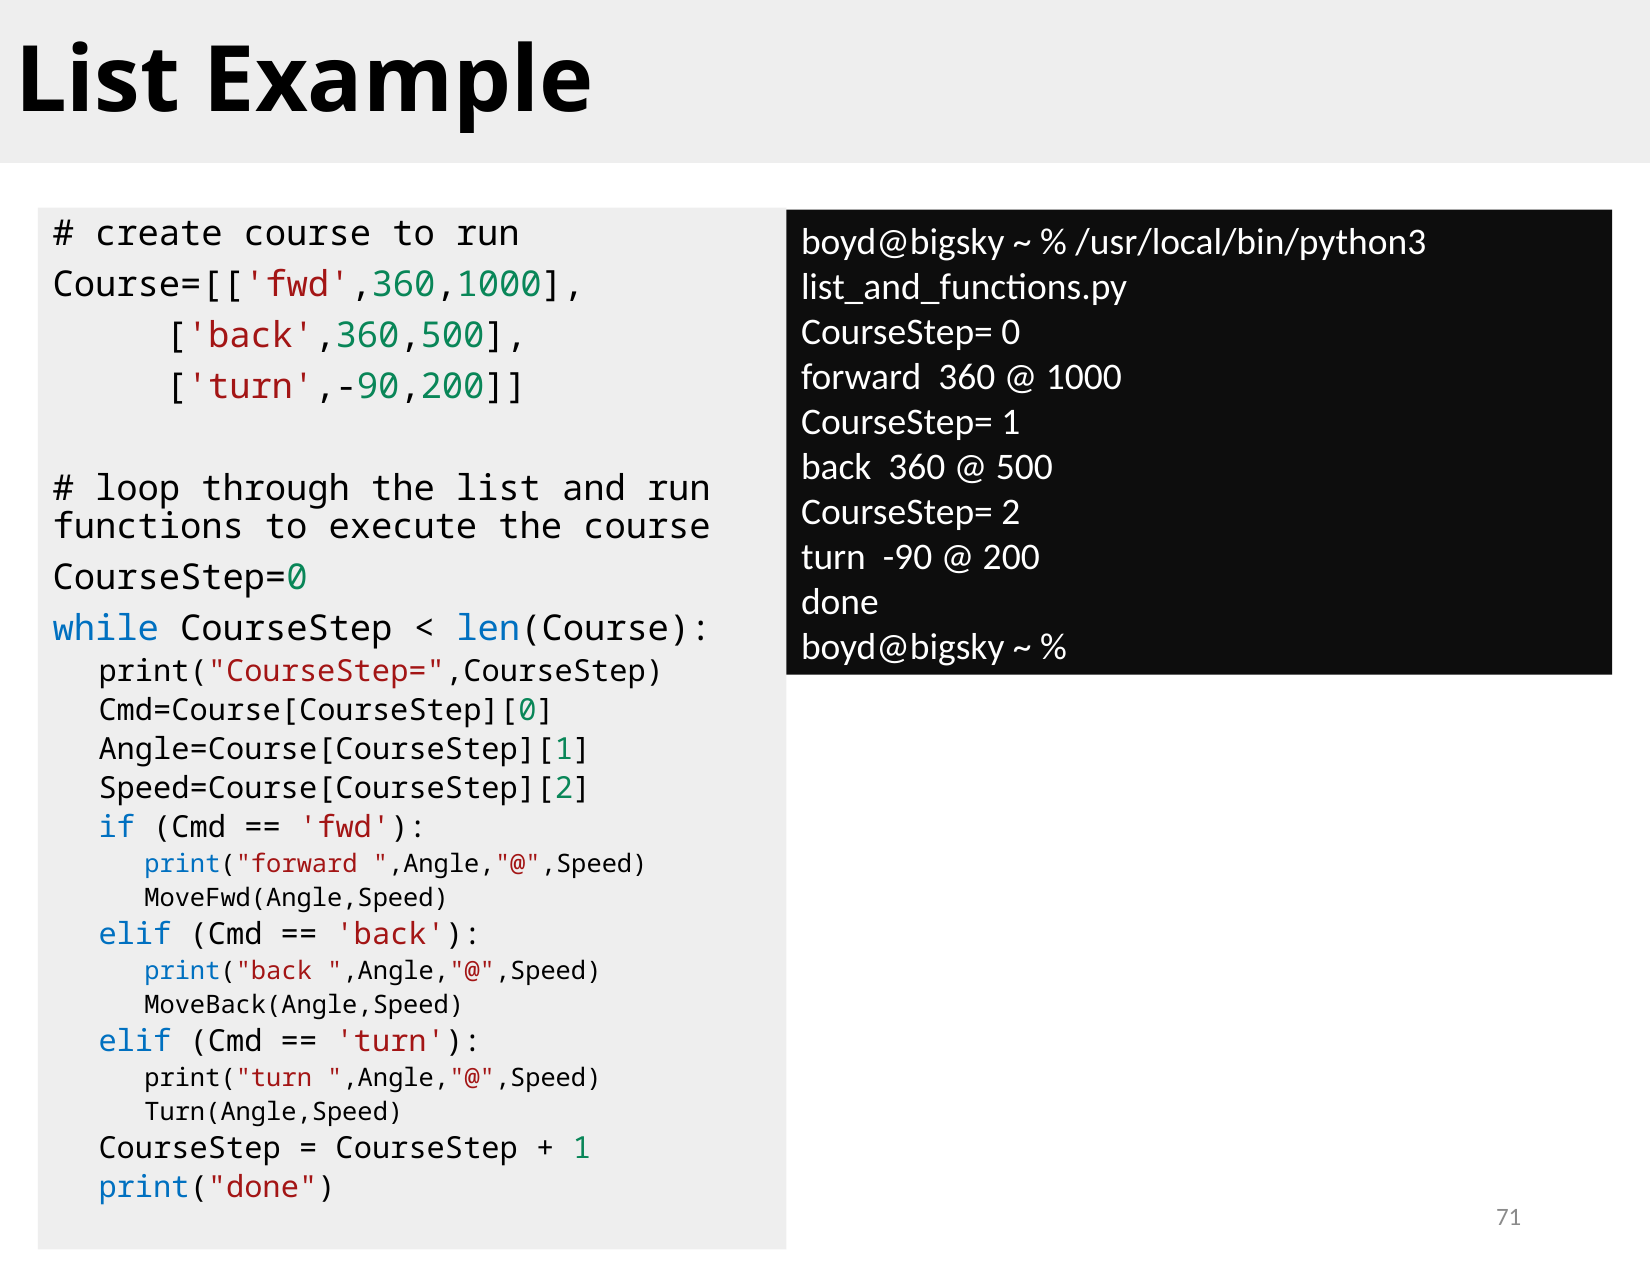

# List Example
# create course to run
Course=[['fwd',360,1000],
	 ['back',360,500],
	 ['turn',-90,200]]
# loop through the list and run functions to execute the course
CourseStep=0
while CourseStep < len(Course):
print("CourseStep=",CourseStep)
Cmd=Course[CourseStep][0]
Angle=Course[CourseStep][1]
Speed=Course[CourseStep][2]
if (Cmd == 'fwd'):
print("forward ",Angle,"@",Speed)
MoveFwd(Angle,Speed)
elif (Cmd == 'back'):
print("back ",Angle,"@",Speed)
MoveBack(Angle,Speed)
elif (Cmd == 'turn'):
print("turn ",Angle,"@",Speed)
Turn(Angle,Speed)
CourseStep = CourseStep + 1
print("done")
boyd@bigsky ~ % /usr/local/bin/python3 list_and_functions.py
CourseStep= 0
forward 360 @ 1000
CourseStep= 1
back 360 @ 500
CourseStep= 2
turn -90 @ 200
done
boyd@bigsky ~ %
71